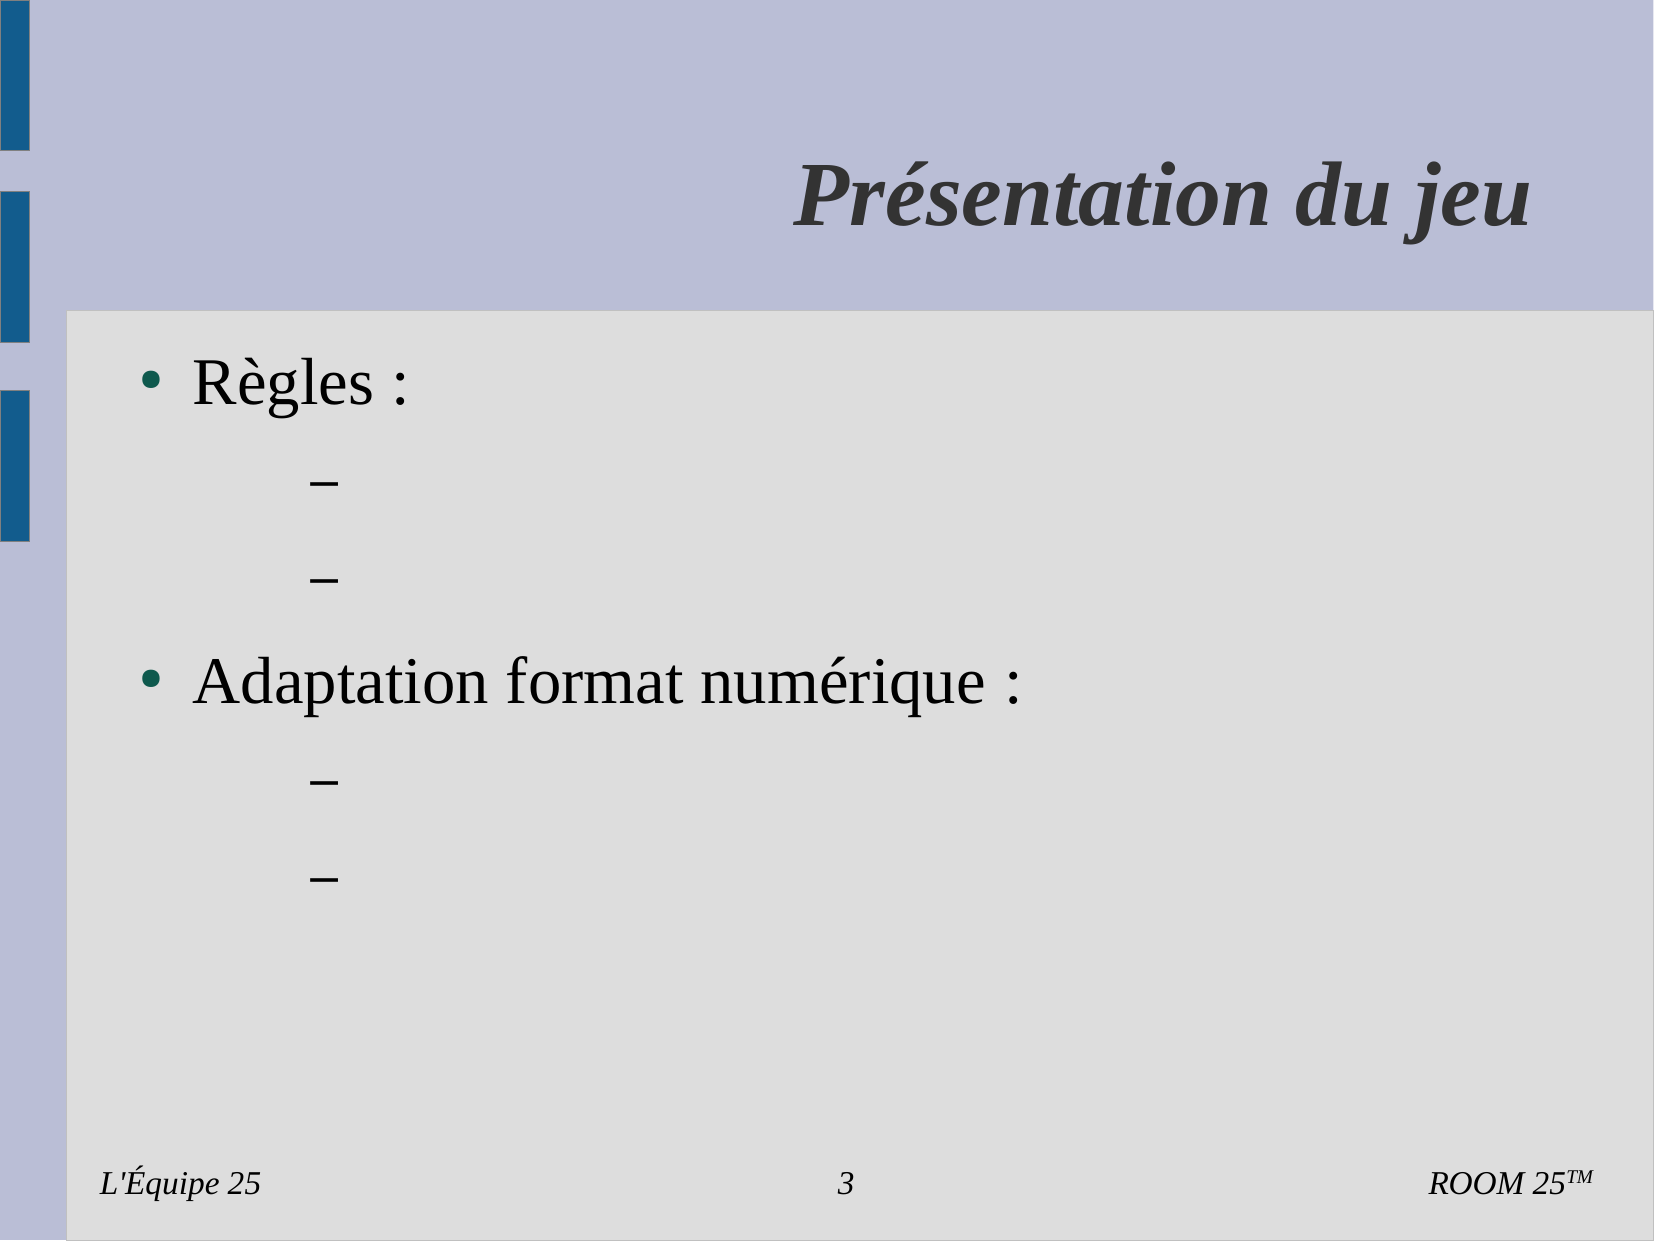

# Présentation du jeu
Règles :
Adaptation format numérique :
L'Équipe 25			 					3								ROOM 25TM